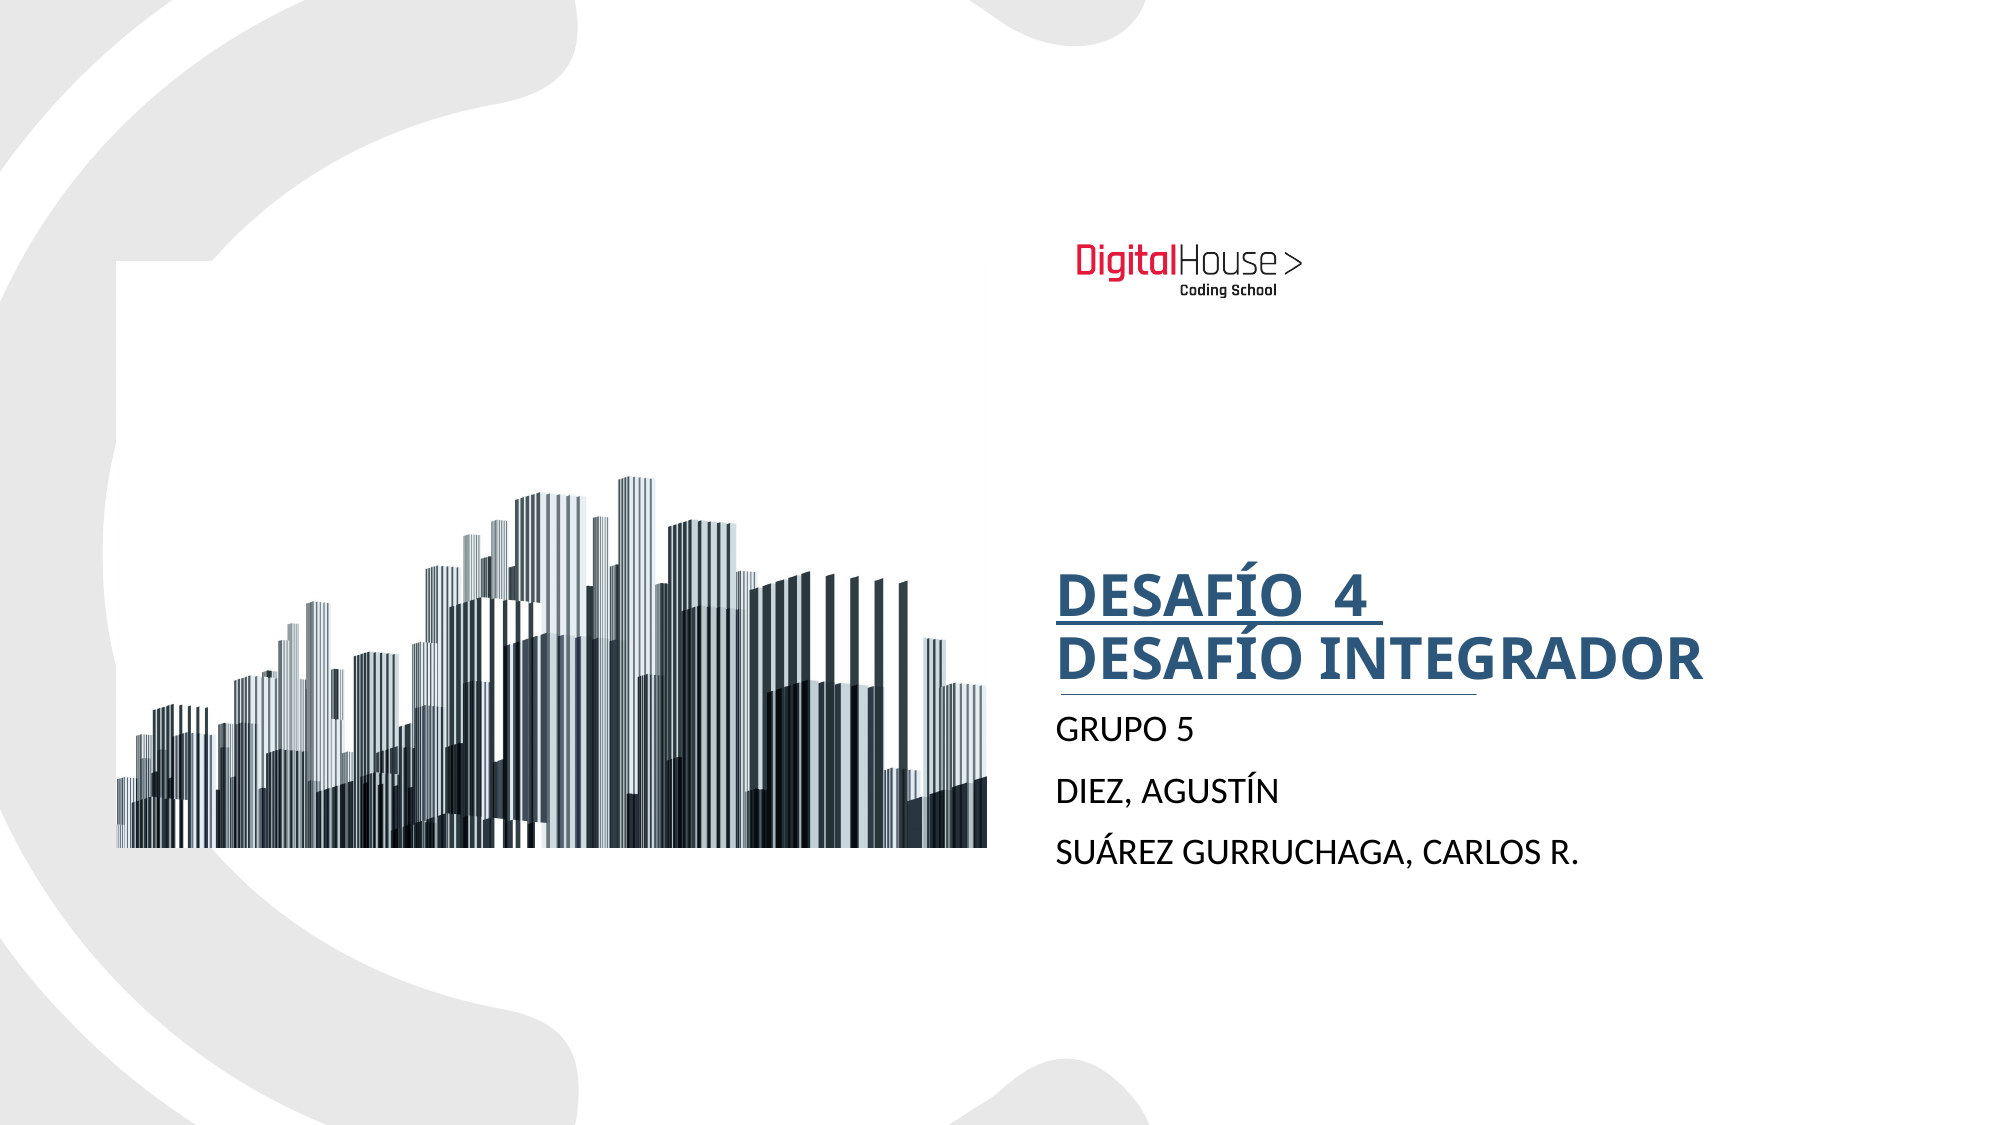

# DESAFÍO 4 DESAFÍO INTEGRADOR
GRUPO 5
Diez, agustín
Suárez Gurruchaga, carlos r.